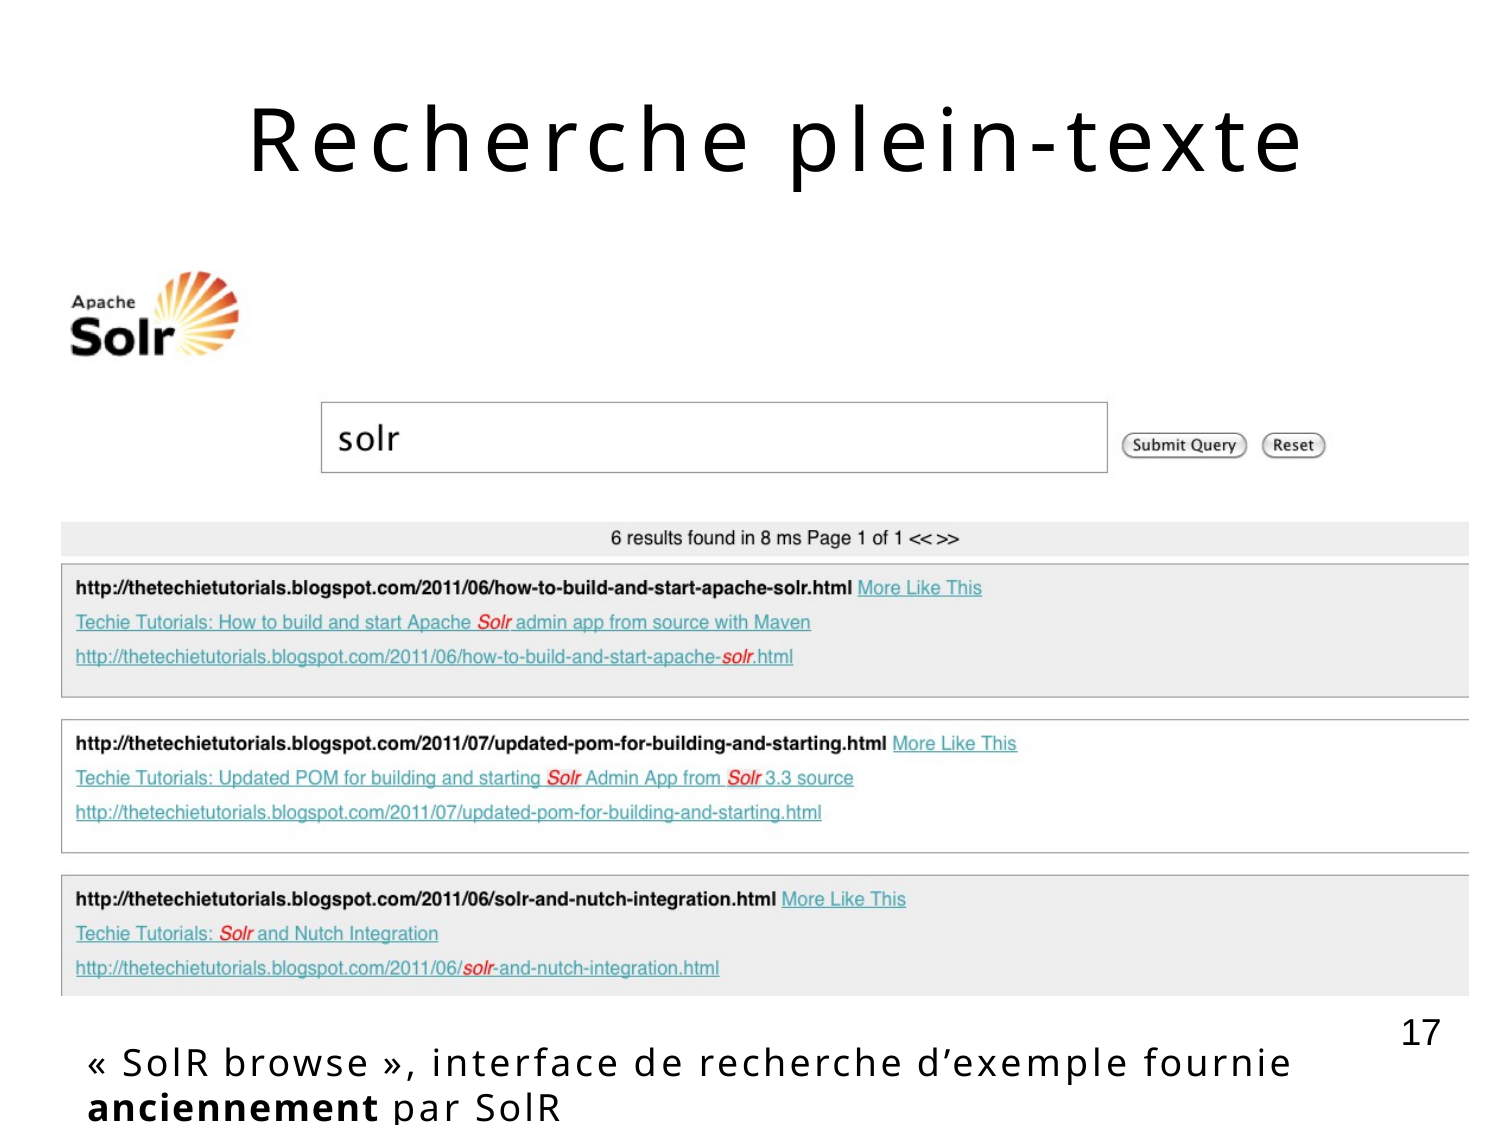

# Recherche plein-texte
17
« SolR browse », interface de recherche d’exemple fournie anciennement par SolR